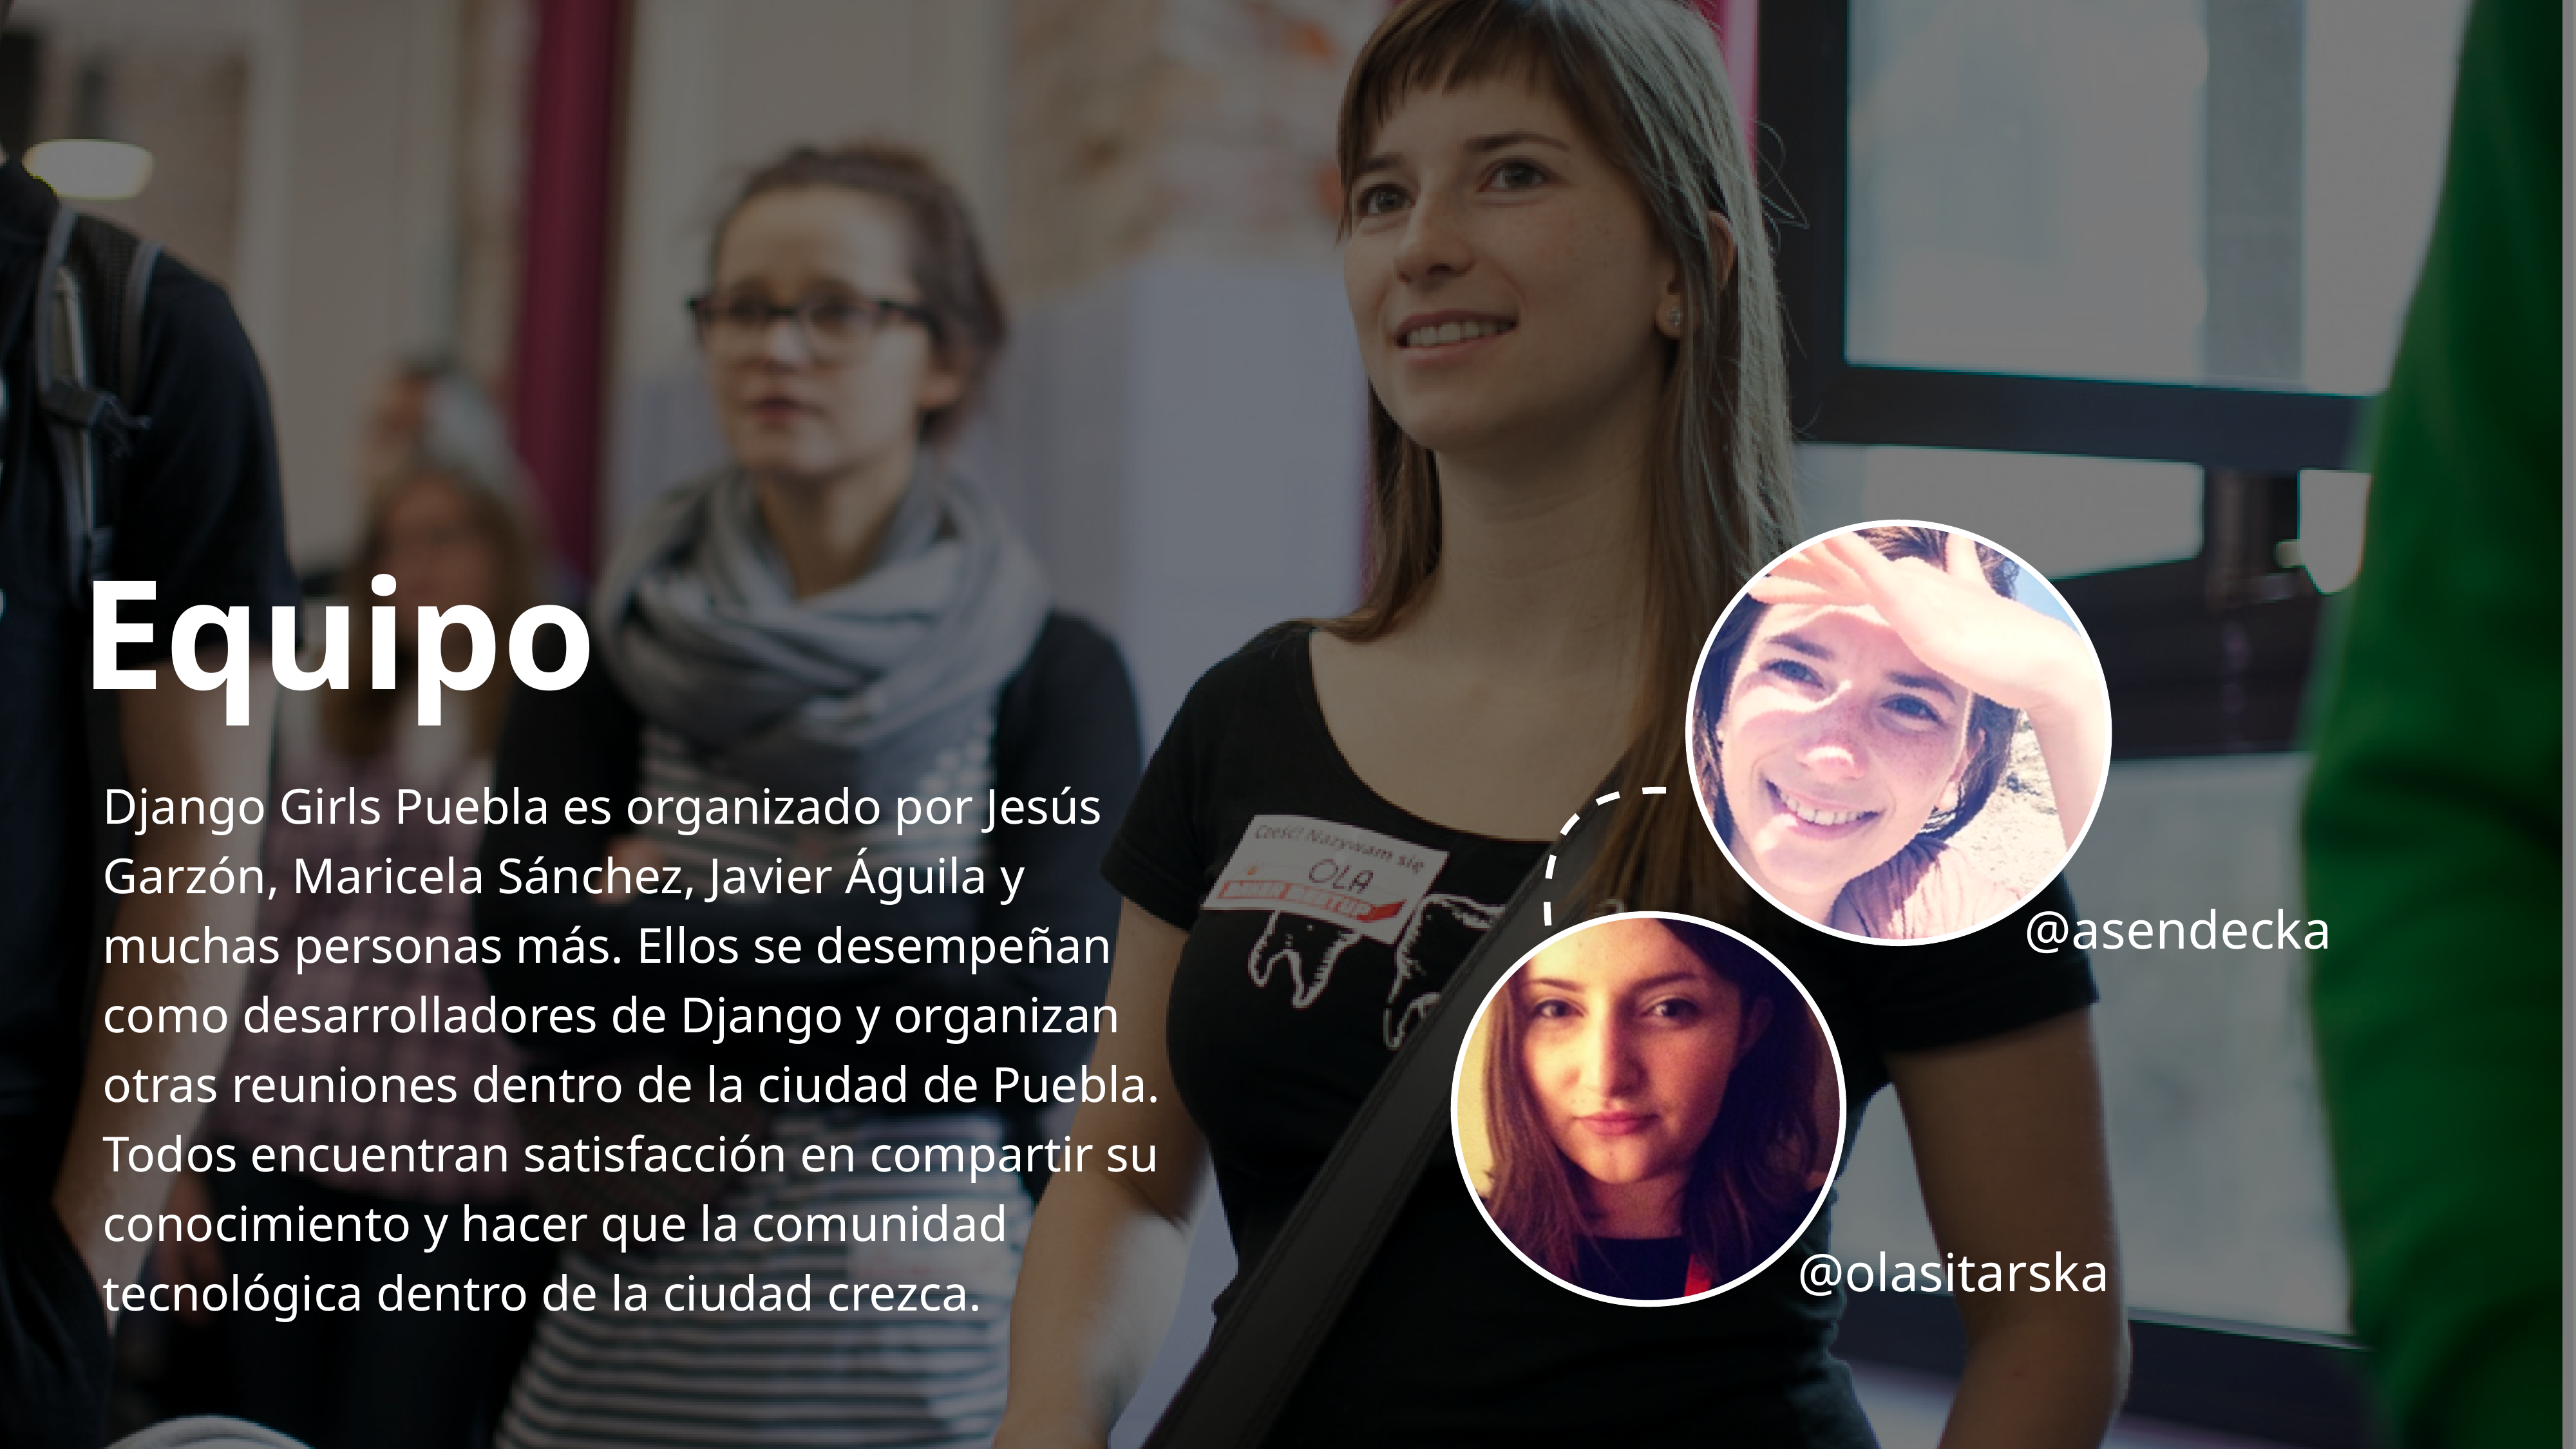

# Equipo
Django Girls Puebla es organizado por Jesús Garzón, Maricela Sánchez, Javier Águila y muchas personas más. Ellos se desempeñan como desarrolladores de Django y organizan otras reuniones dentro de la ciudad de Puebla. Todos encuentran satisfacción en compartir su conocimiento y hacer que la comunidad tecnológica dentro de la ciudad crezca.
@asendecka
@olasitarska